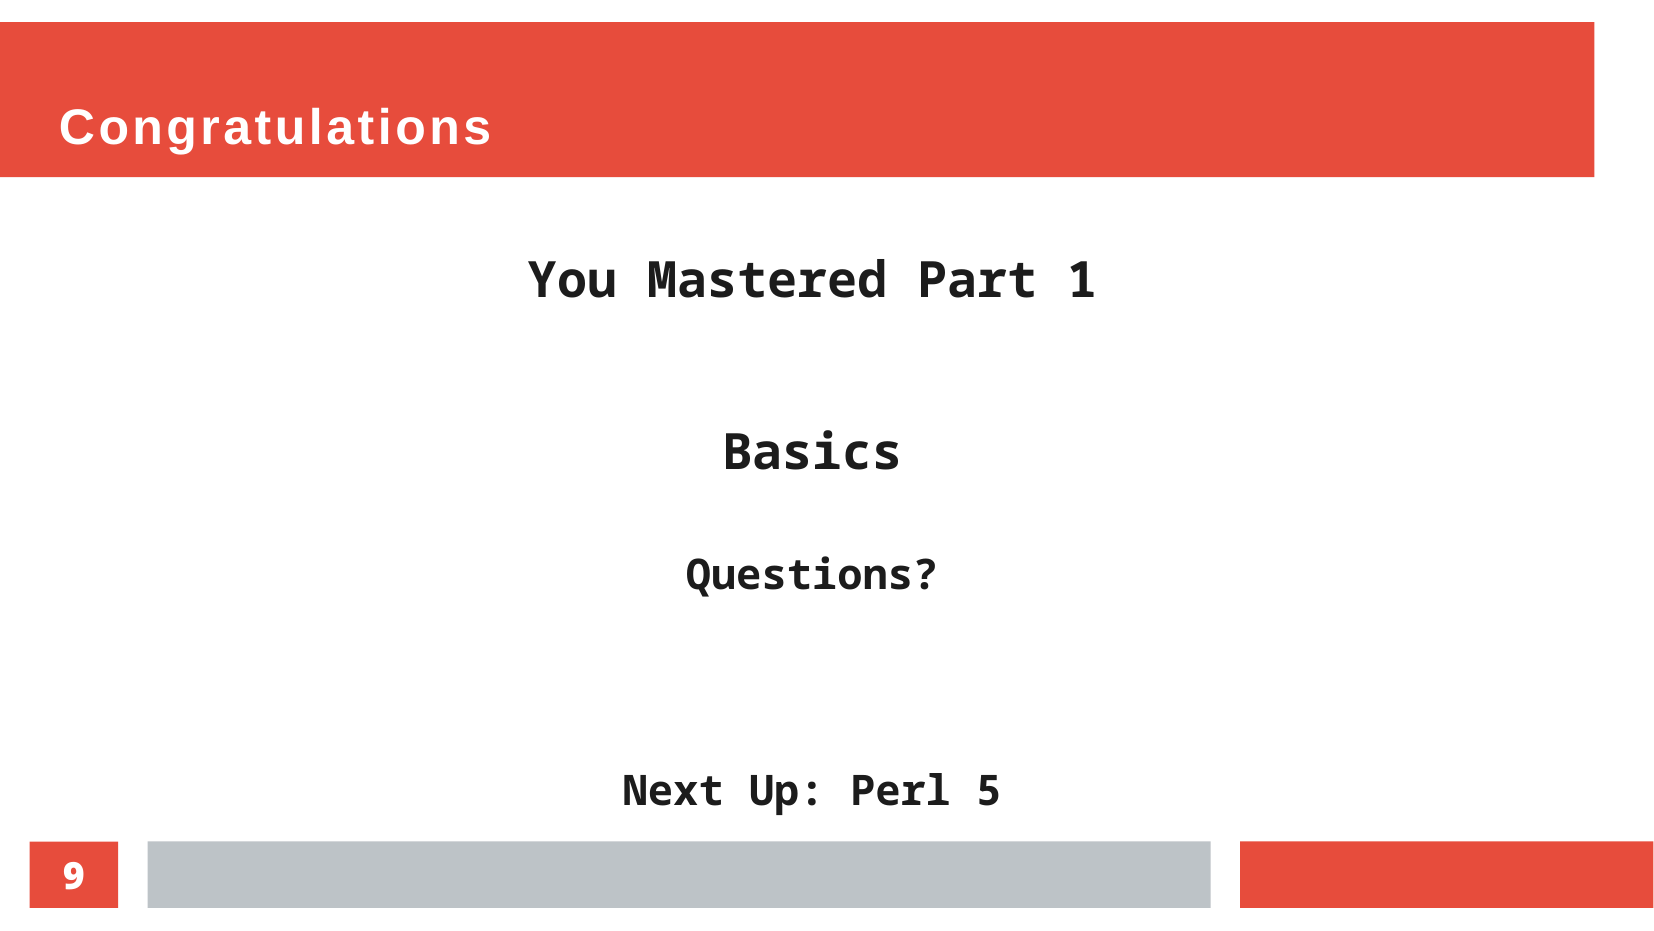

# Congratulations
You Mastered Part 1
Basics
Questions?
Next Up: Perl 5
9